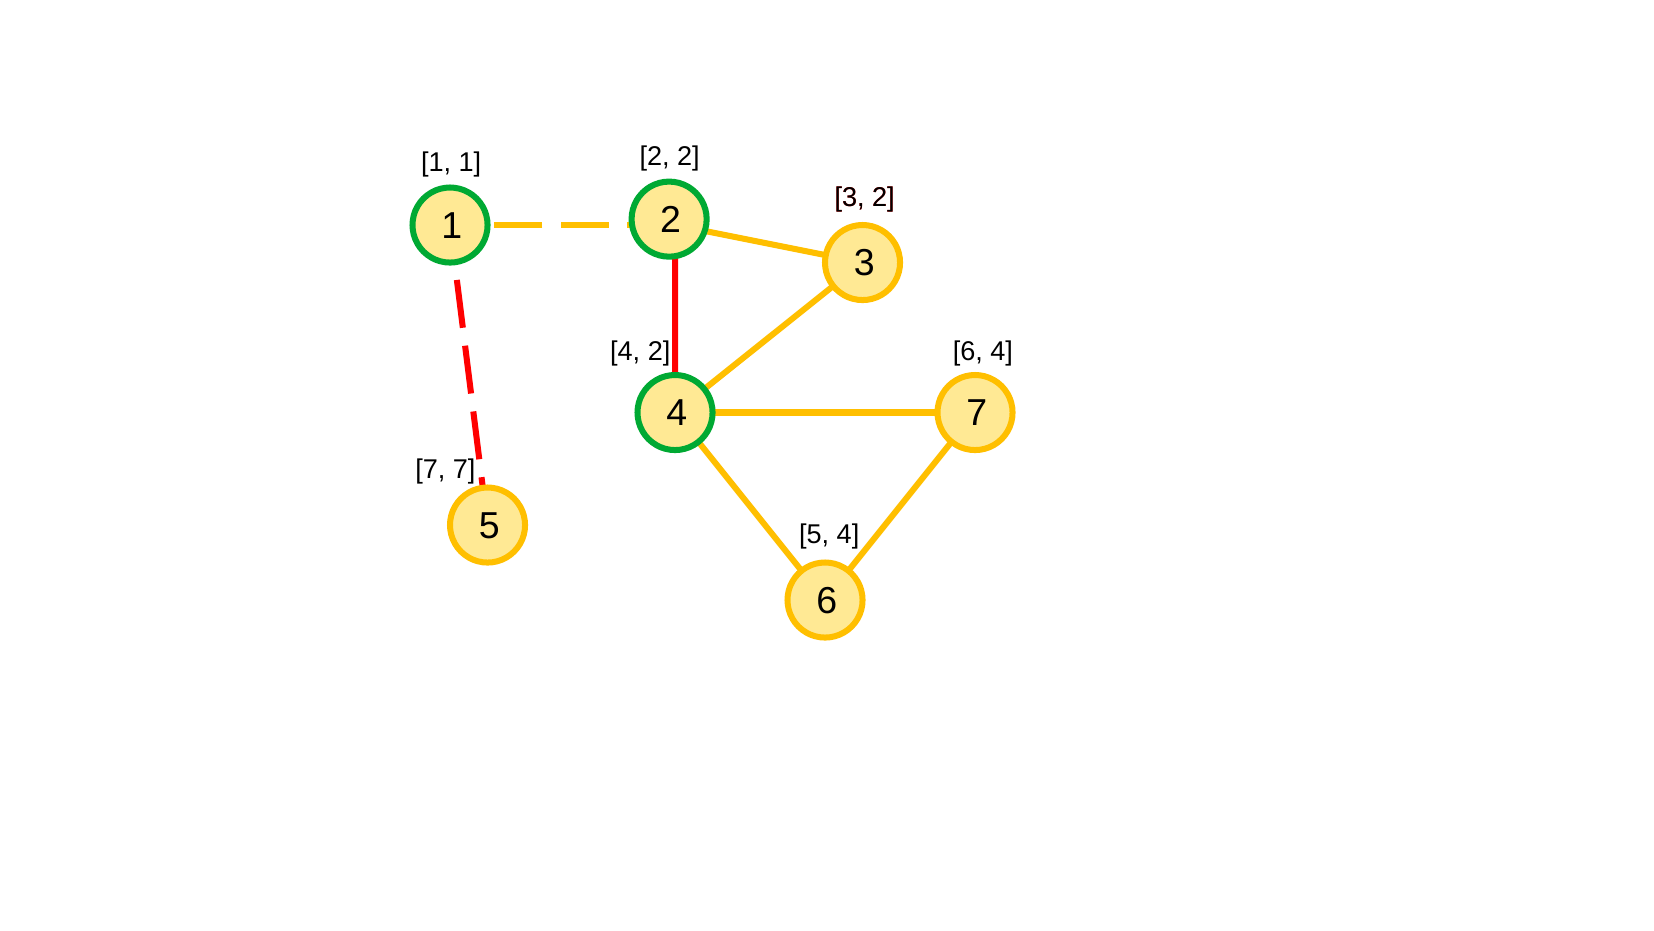

[2, 2]
[1, 1]
[3, 2]
[3, 2]
2
1
3
[4, 2]
[6, 4]
4
7
[7, 7]
5
[5, 4]
6